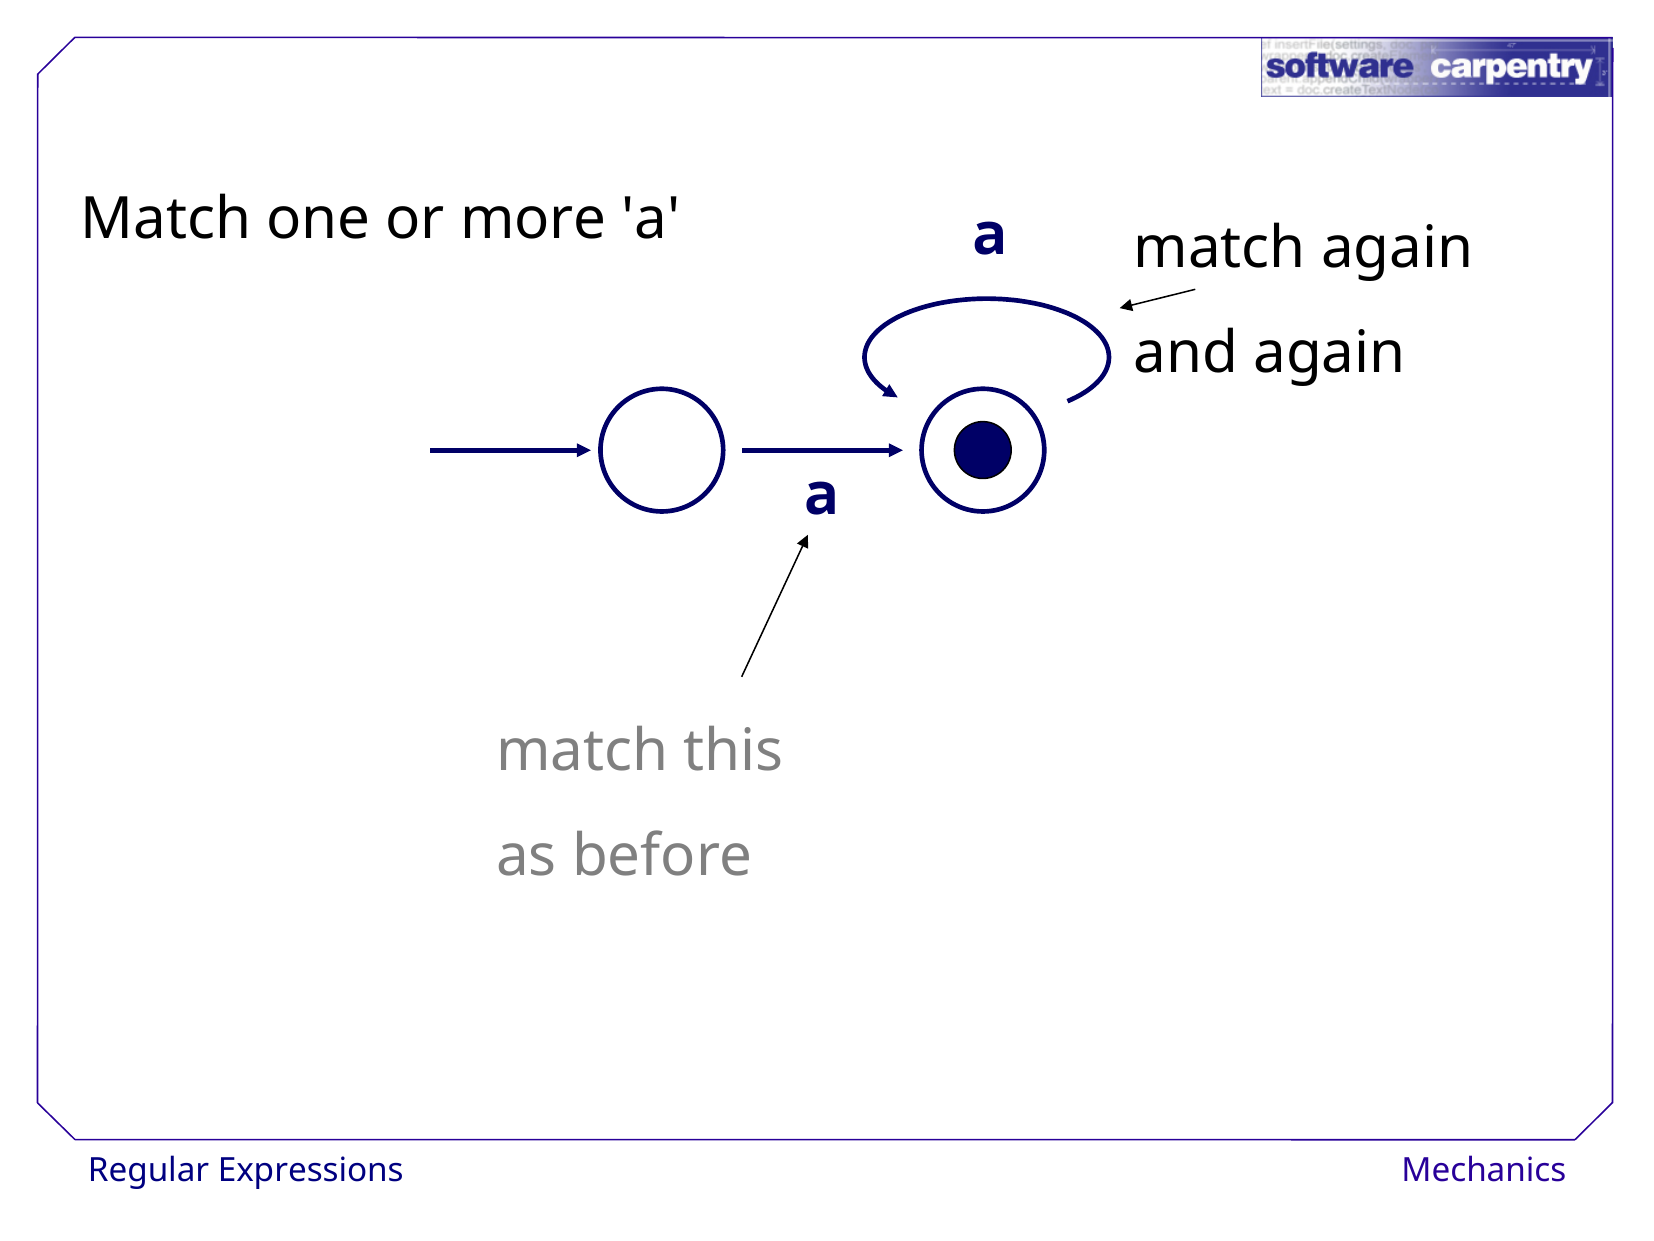

Match one or more 'a'
match again
and again
a
a
match this
as before